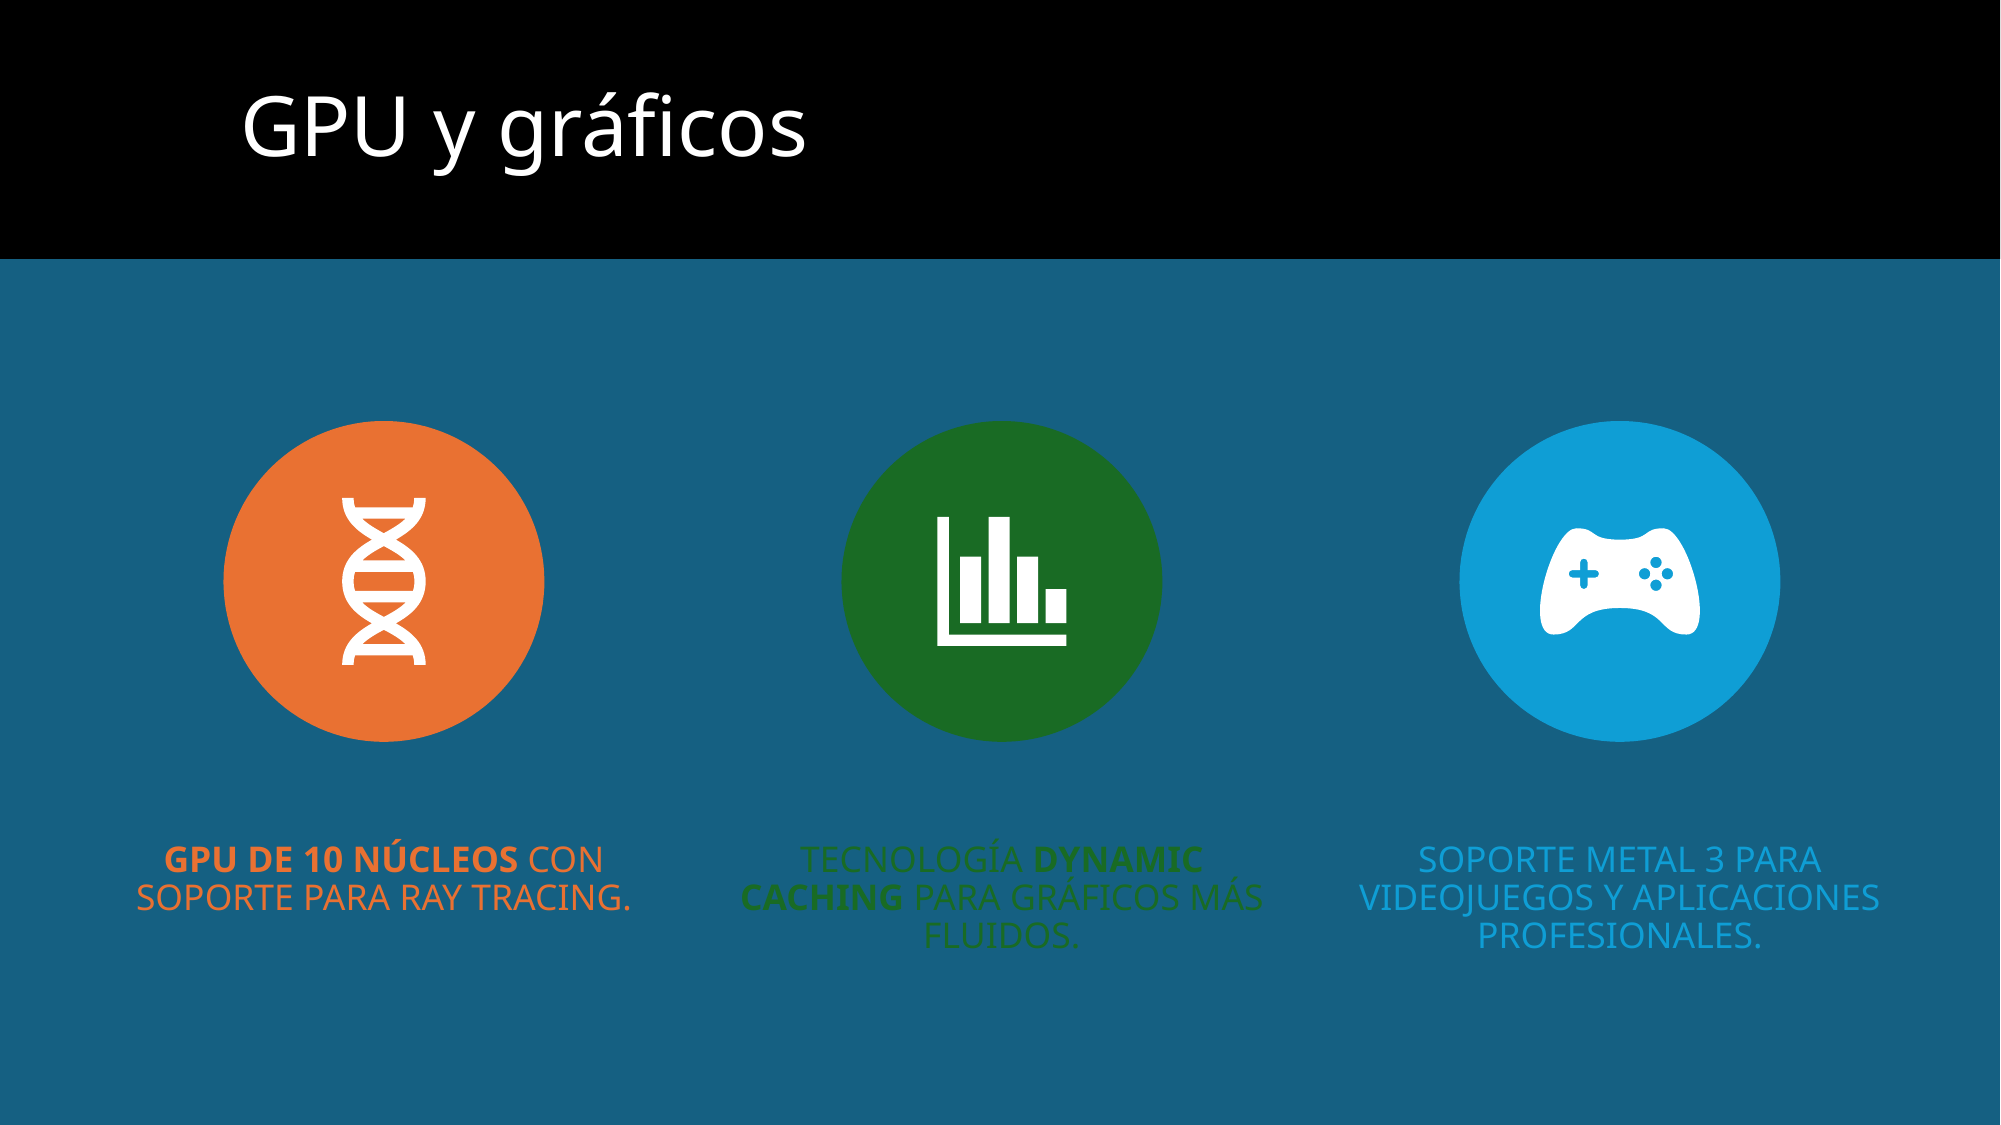

# GPU y gráficos
GPU de 10 núcleos con soporte para Ray Tracing.
Tecnología Dynamic Caching para gráficos más fluidos.
Soporte Metal 3 para videojuegos y aplicaciones profesionales.